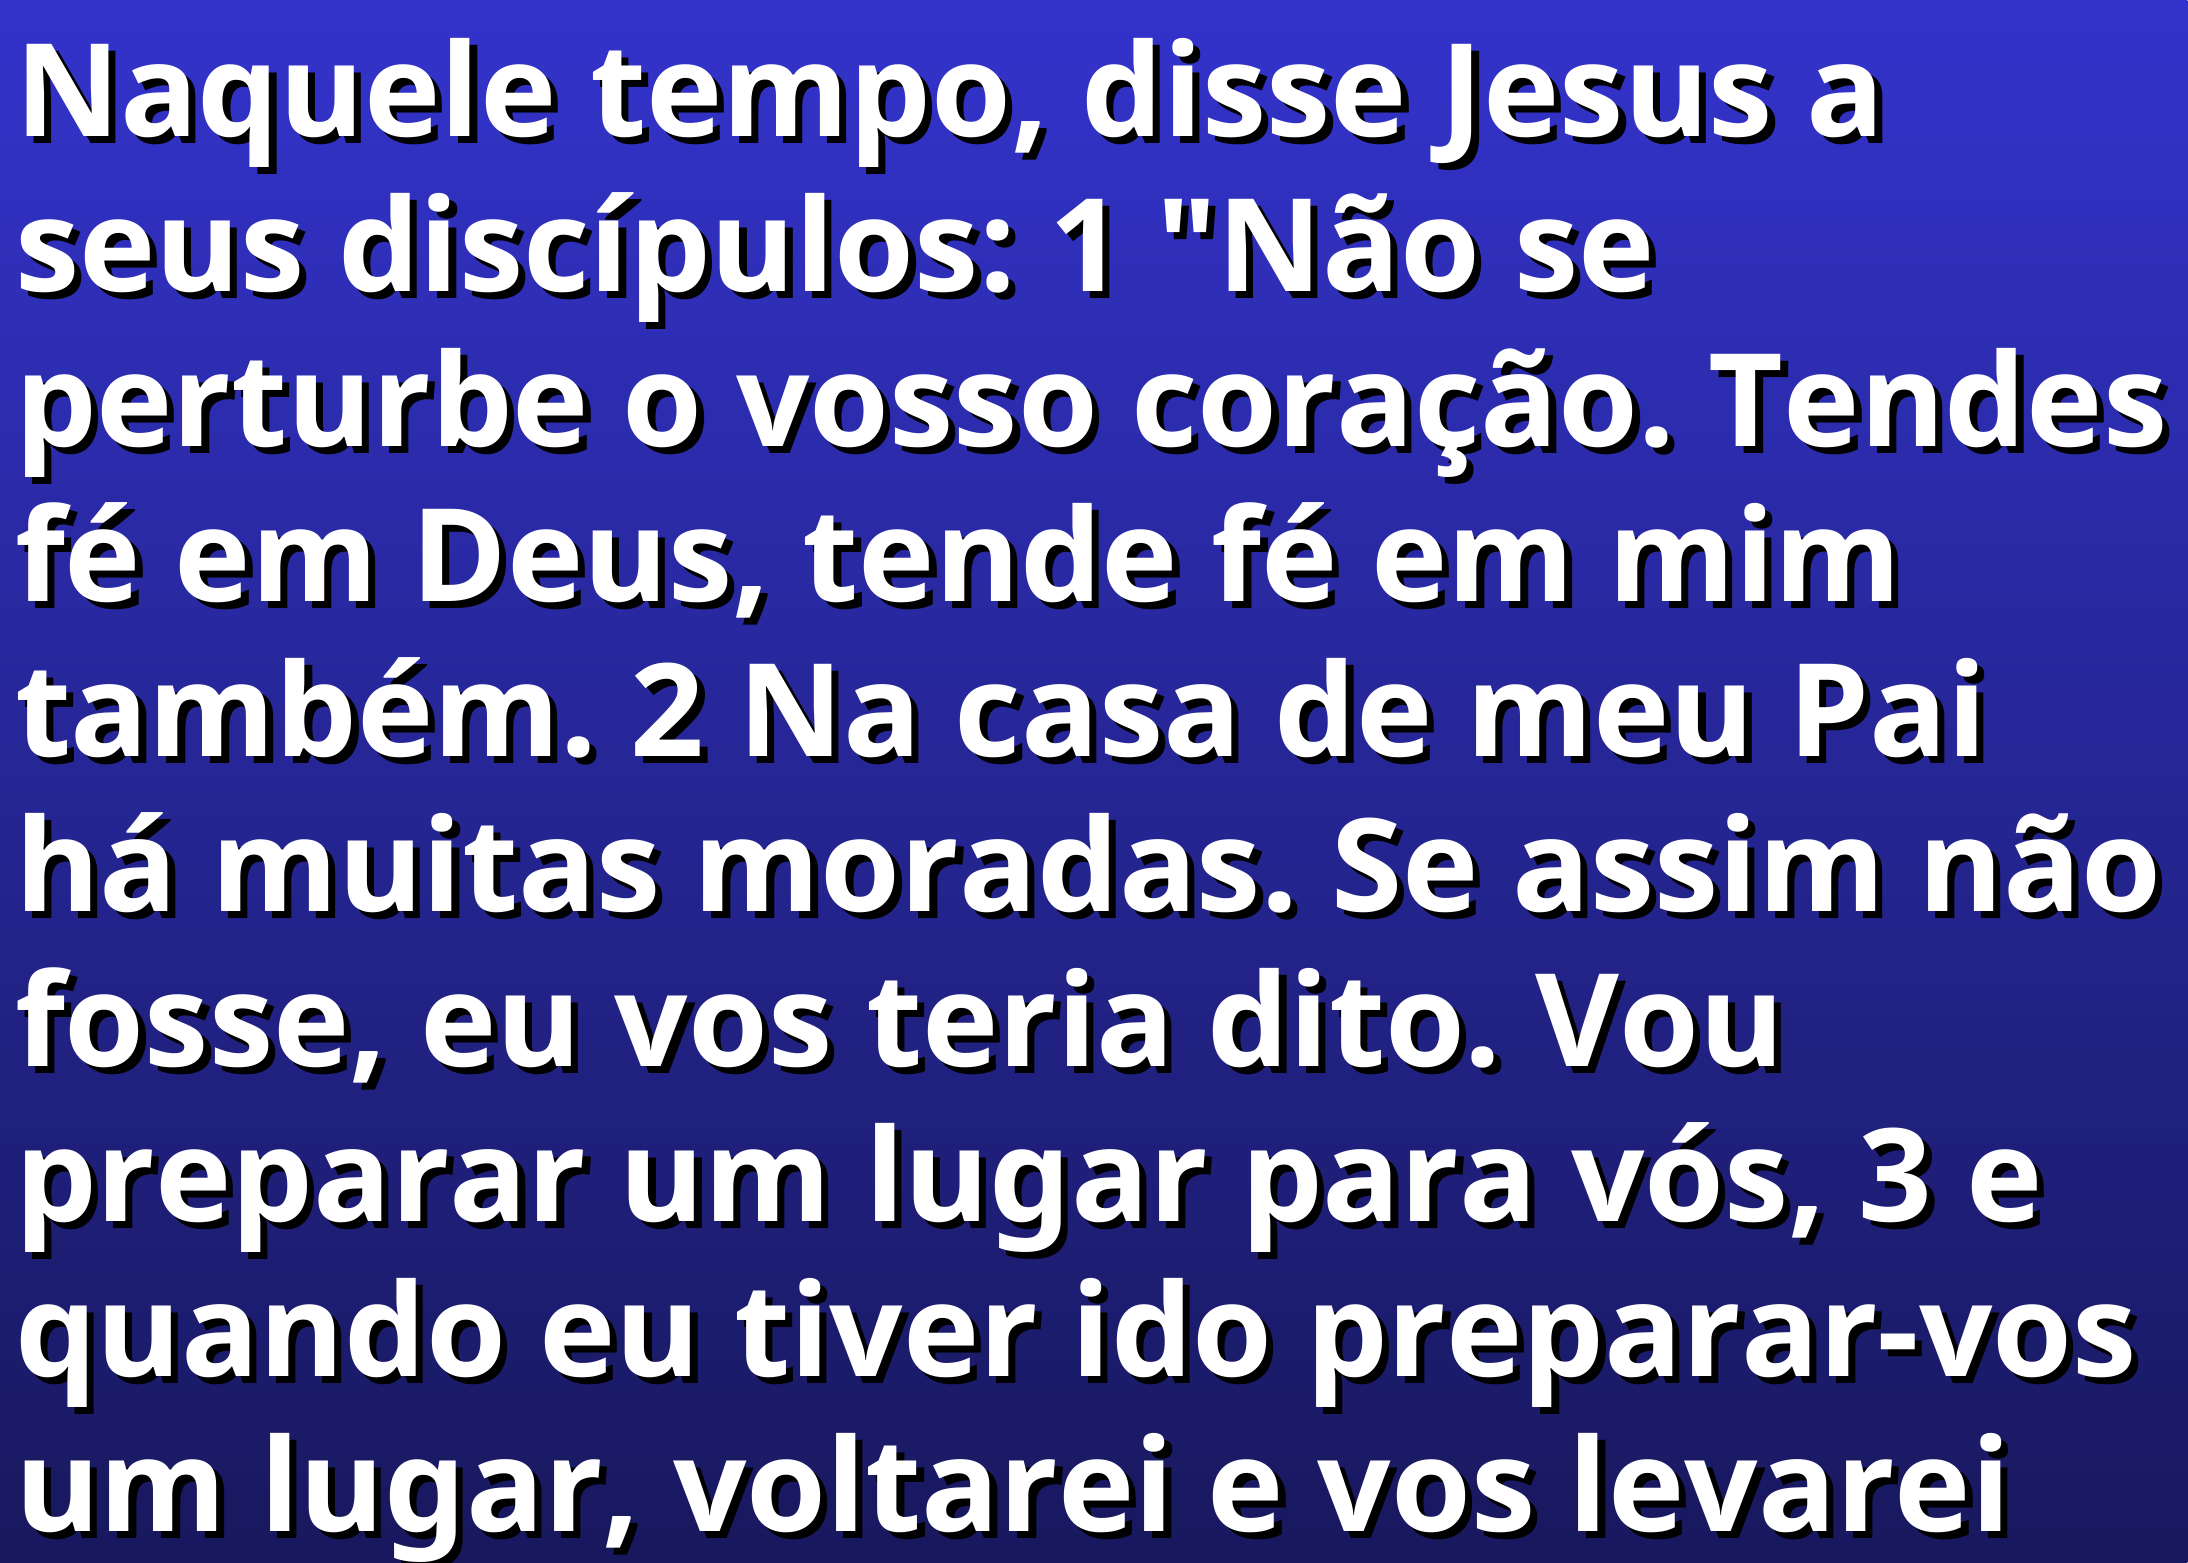

Naquele tempo, disse Jesus a seus discípulos: 1 "Não se perturbe o vosso coração. Tendes fé em Deus, tende fé em mim também. 2 Na casa de meu Pai há muitas moradas. Se assim não fosse, eu vos teria dito. Vou preparar um lugar para vós, 3 e quando eu tiver ido preparar-vos um lugar, voltarei e vos levarei